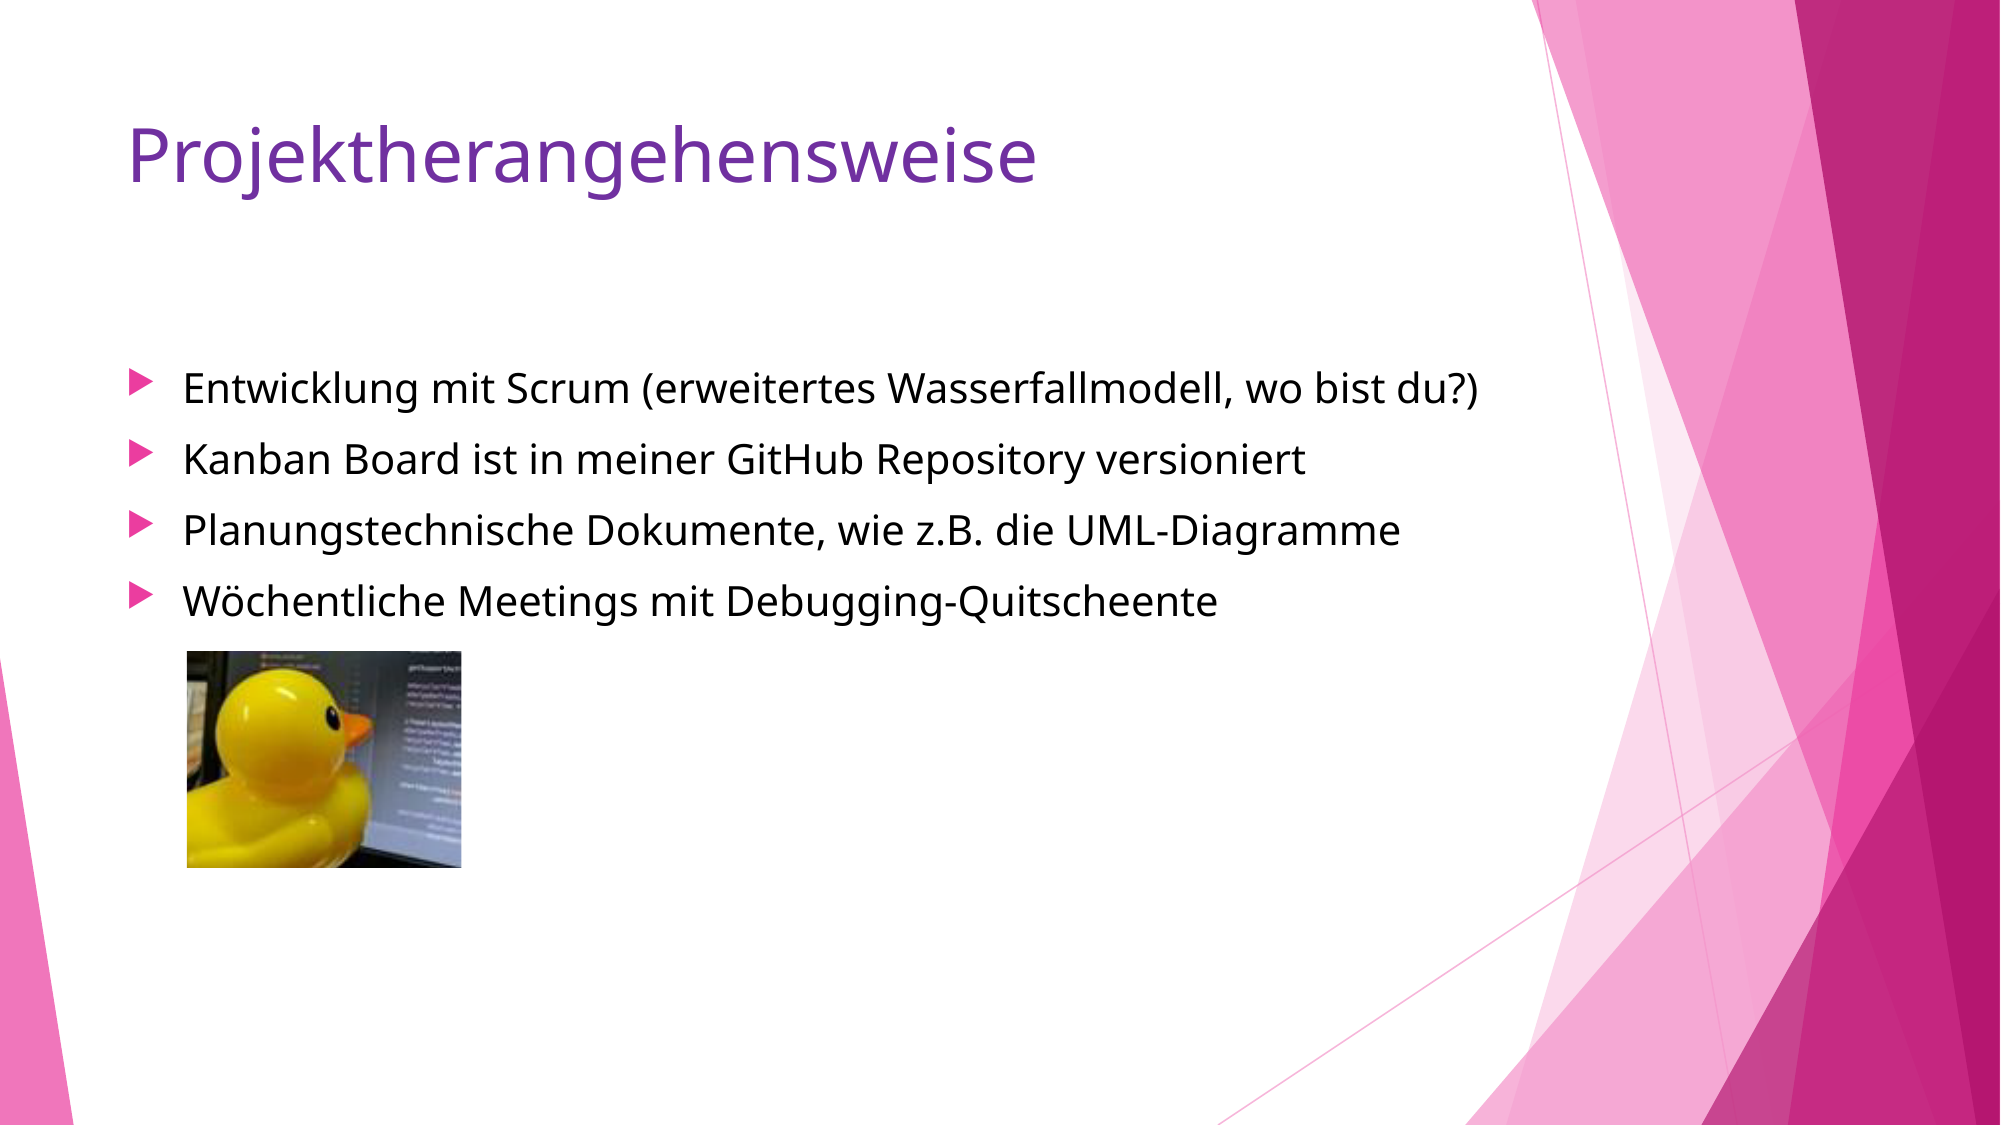

# Projektherangehensweise
Entwicklung mit Scrum (erweitertes Wasserfallmodell, wo bist du?)
Kanban Board ist in meiner GitHub Repository versioniert
Planungstechnische Dokumente, wie z.B. die UML-Diagramme
Wöchentliche Meetings mit Debugging-Quitscheente